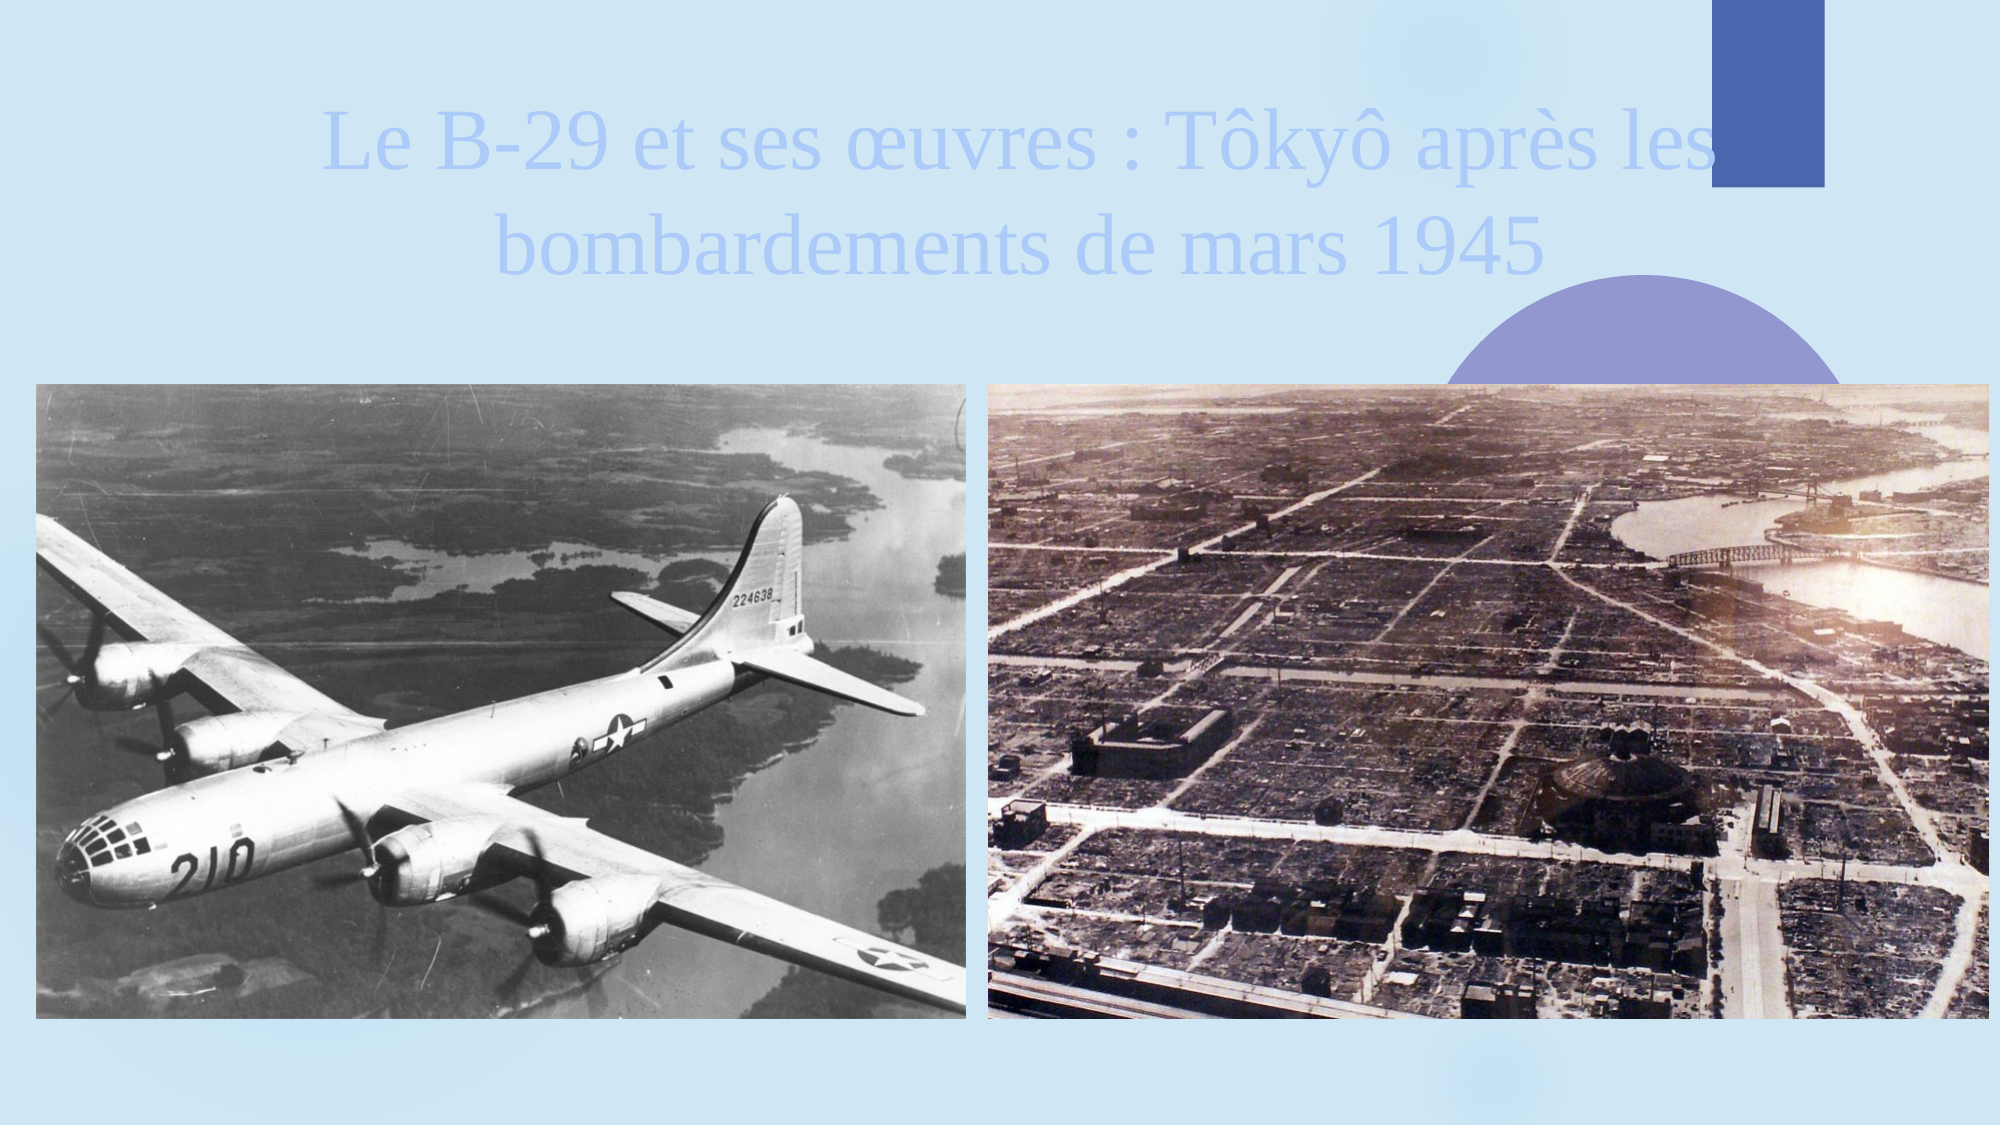

# Le B-29 et ses œuvres : Tôkyô après les bombardements de mars 1945